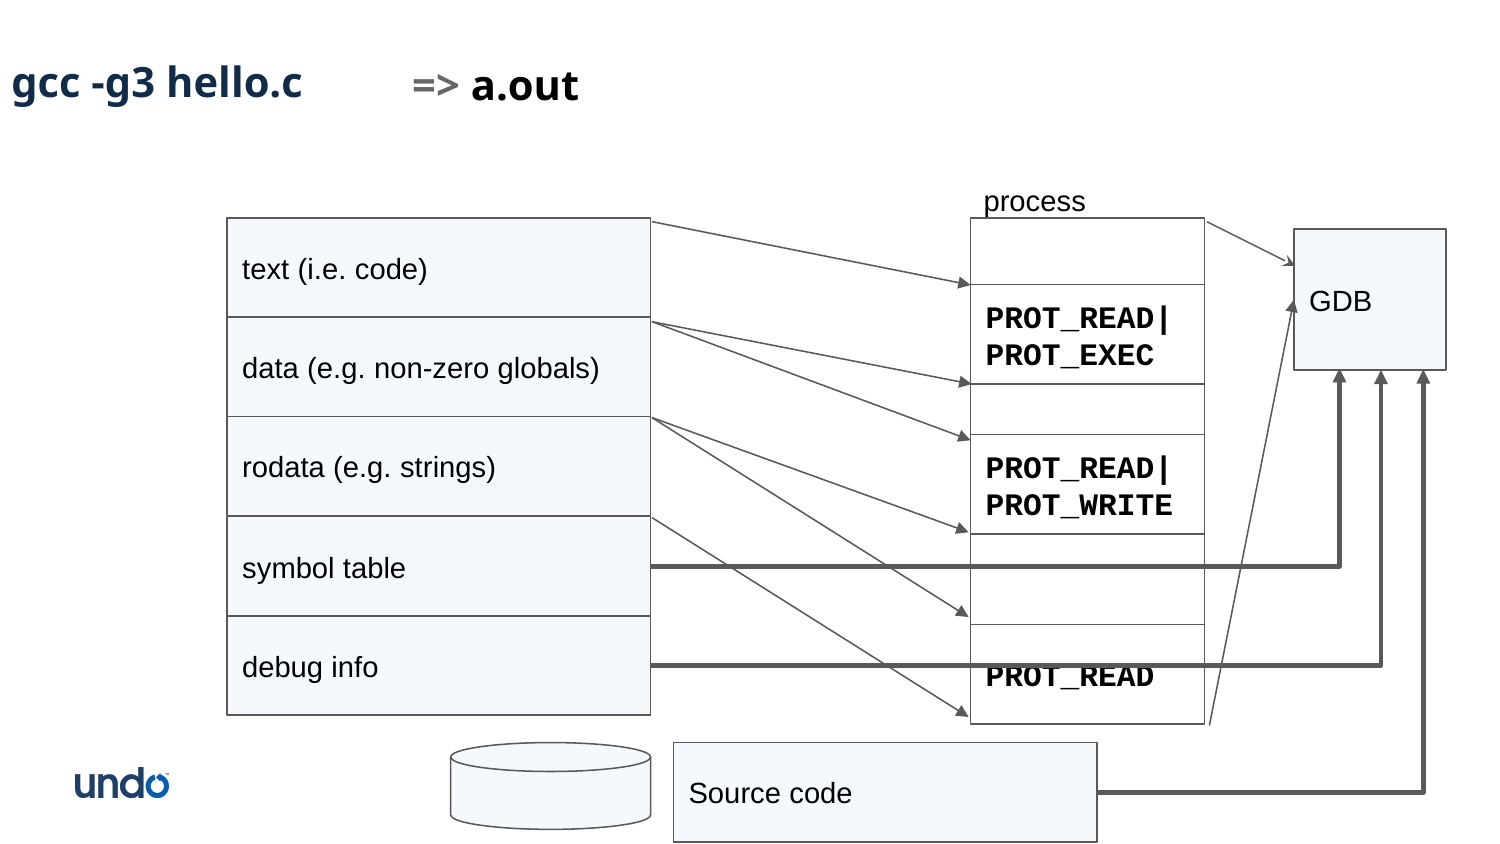

=> a.out
# gcc -g3 hello.c
process
text (i.e. code)
GDB
PROT_READ|PROT_EXEC
data (e.g. non-zero globals)
rodata (e.g. strings)
PROT_READ|PROT_WRITE
symbol table
debug info
PROT_READ
Source code